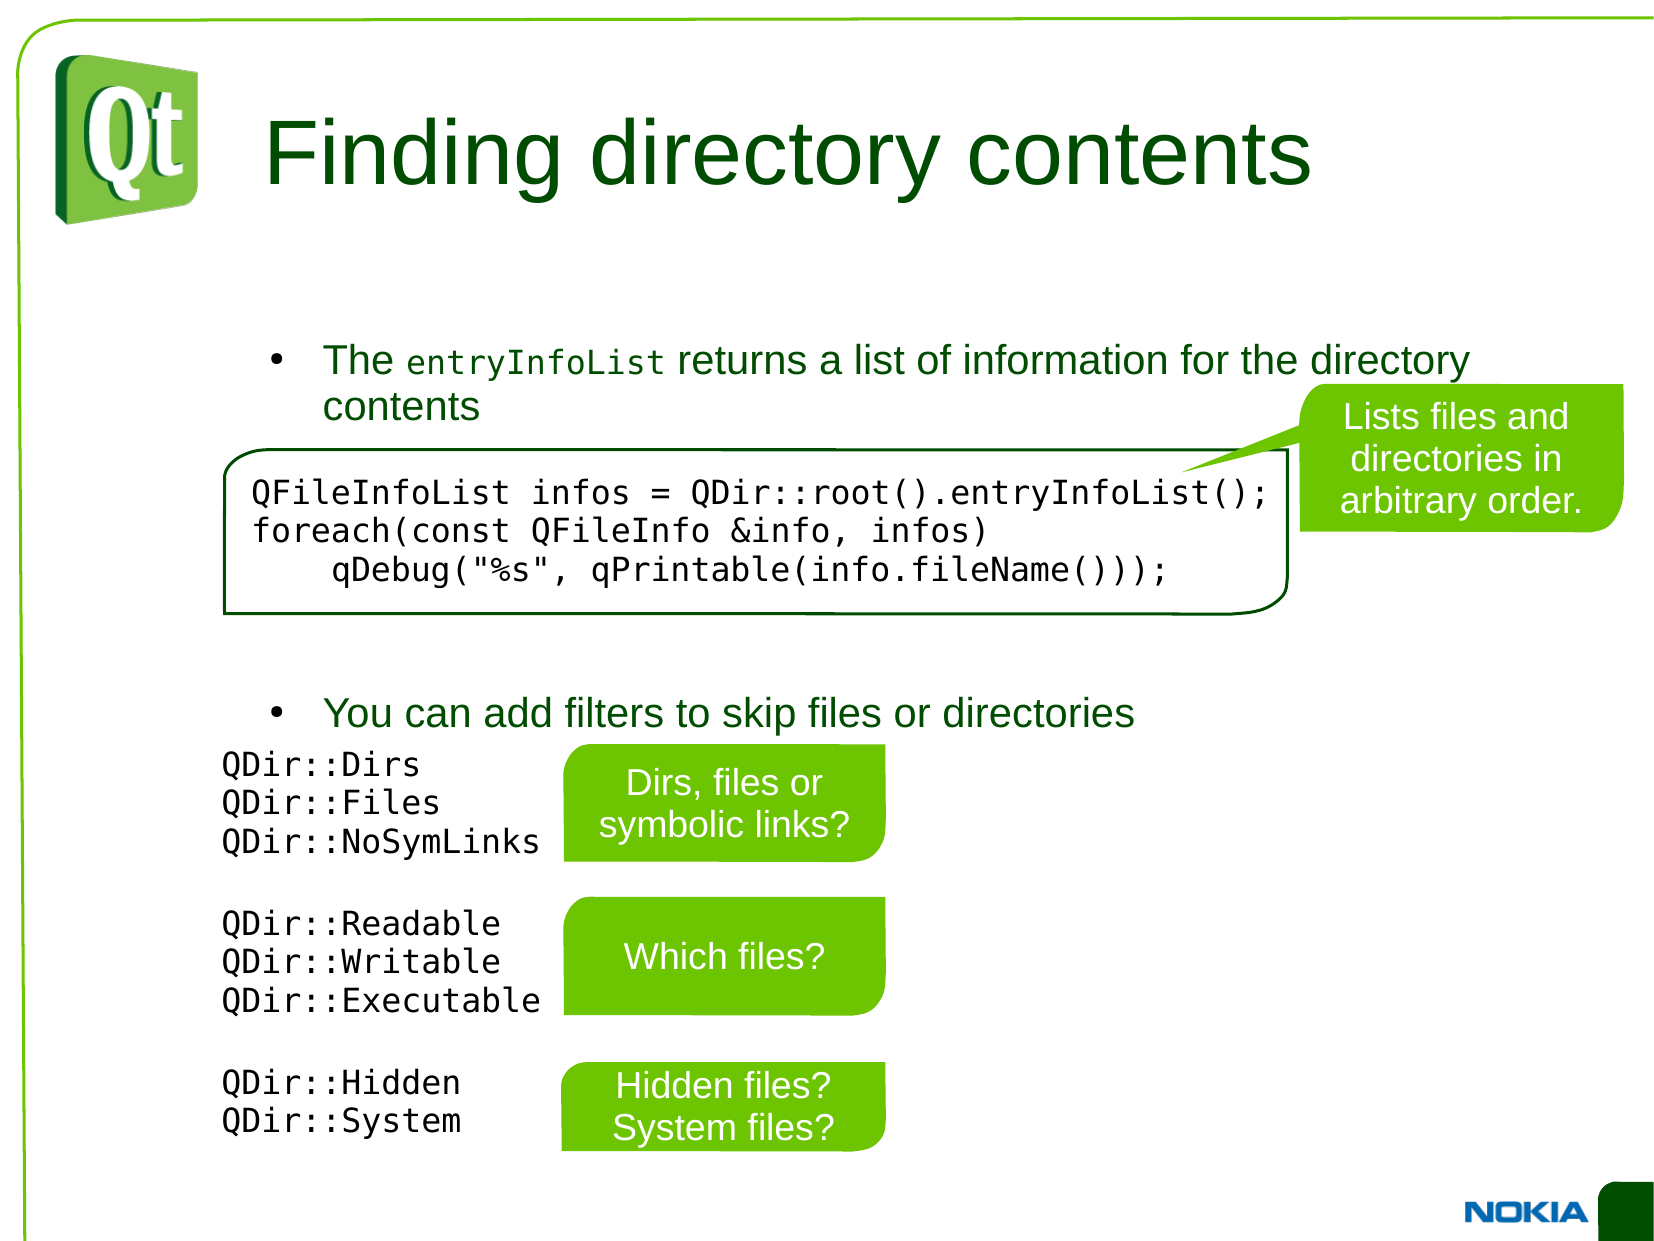

# Finding directory contents
The entryInfoList returns a list of information for the directory contents
You can add filters to skip files or directories
Lists files and
directories in
arbitrary order.
QFileInfoList infos = QDir::root().entryInfoList();
foreach(const QFileInfo &info, infos)
 qDebug("%s", qPrintable(info.fileName()));
QDir::Dirs
QDir::Files
QDir::NoSymLinks
QDir::Readable
QDir::Writable
QDir::Executable
QDir::Hidden
QDir::System
Dirs, files or
symbolic links?
Which files?
Hidden files?
System files?